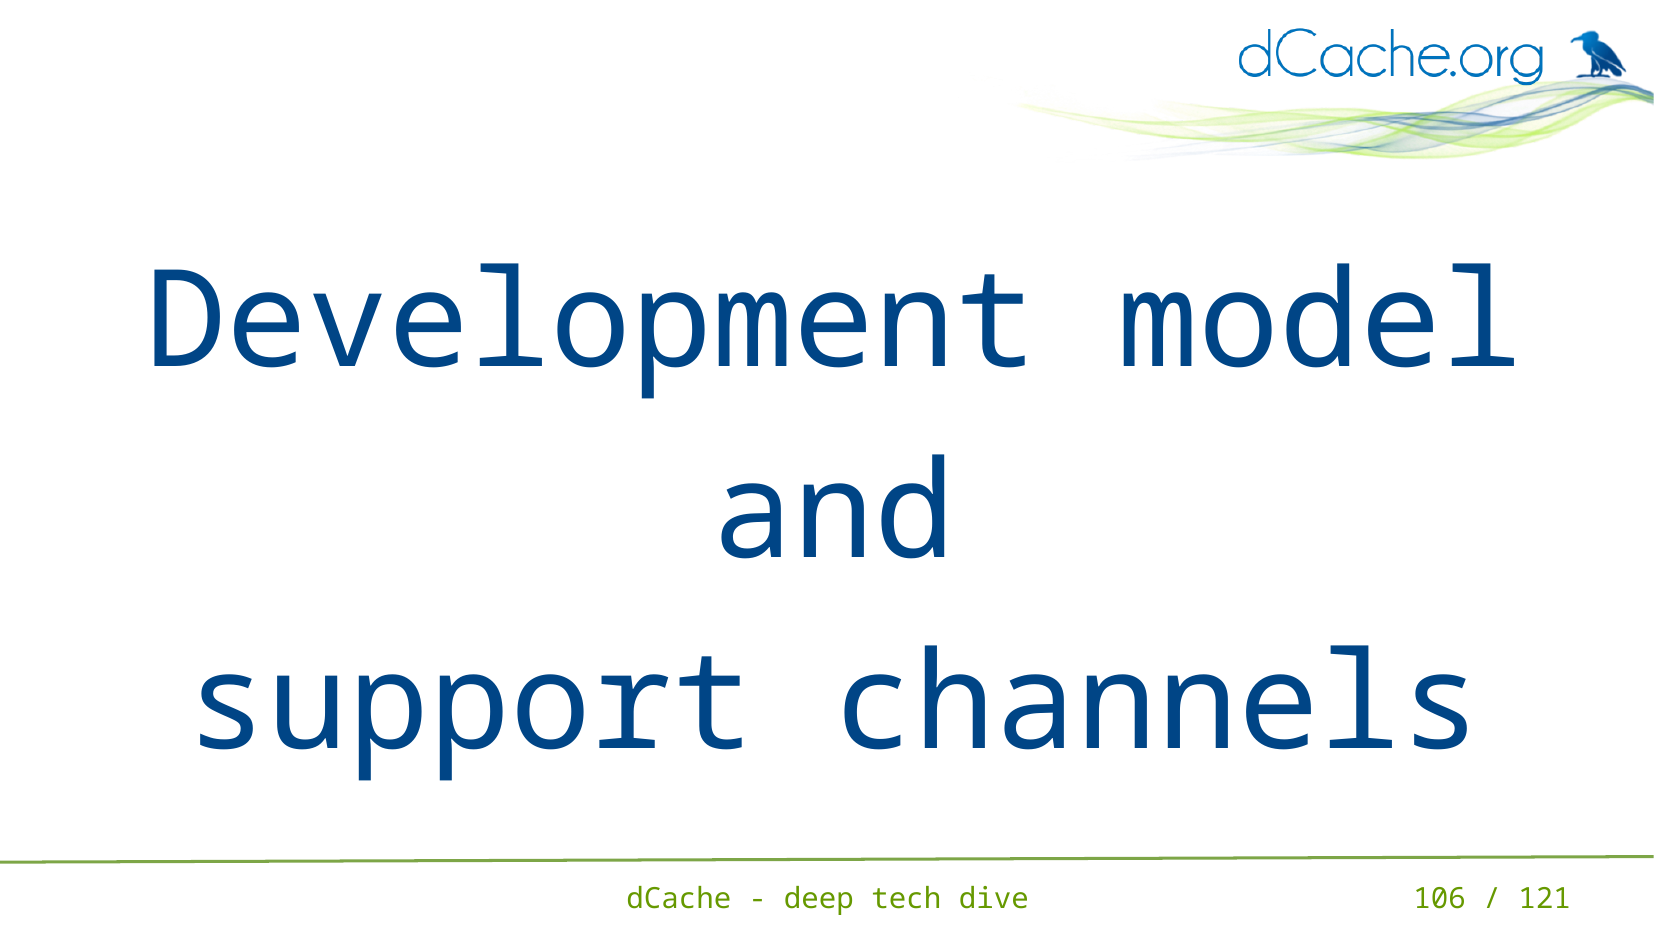

#
Development model
and
support channels
dCache - deep tech dive
106